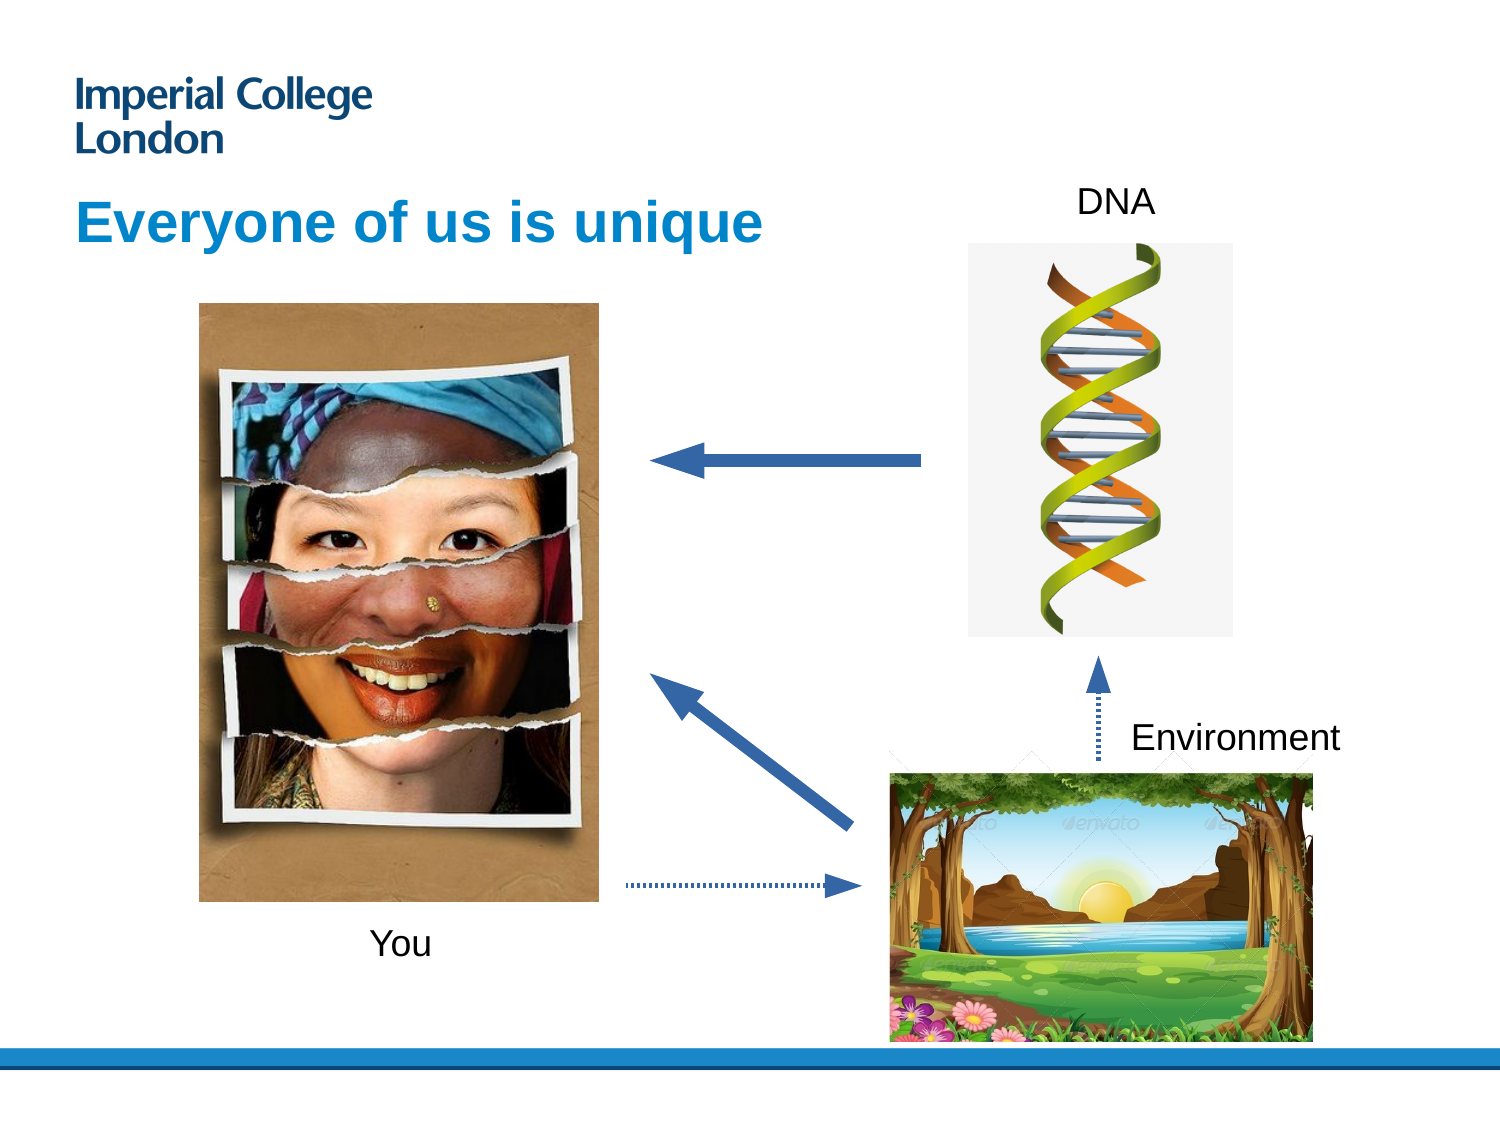

# Everyone of us is unique
DNA
Environment
You